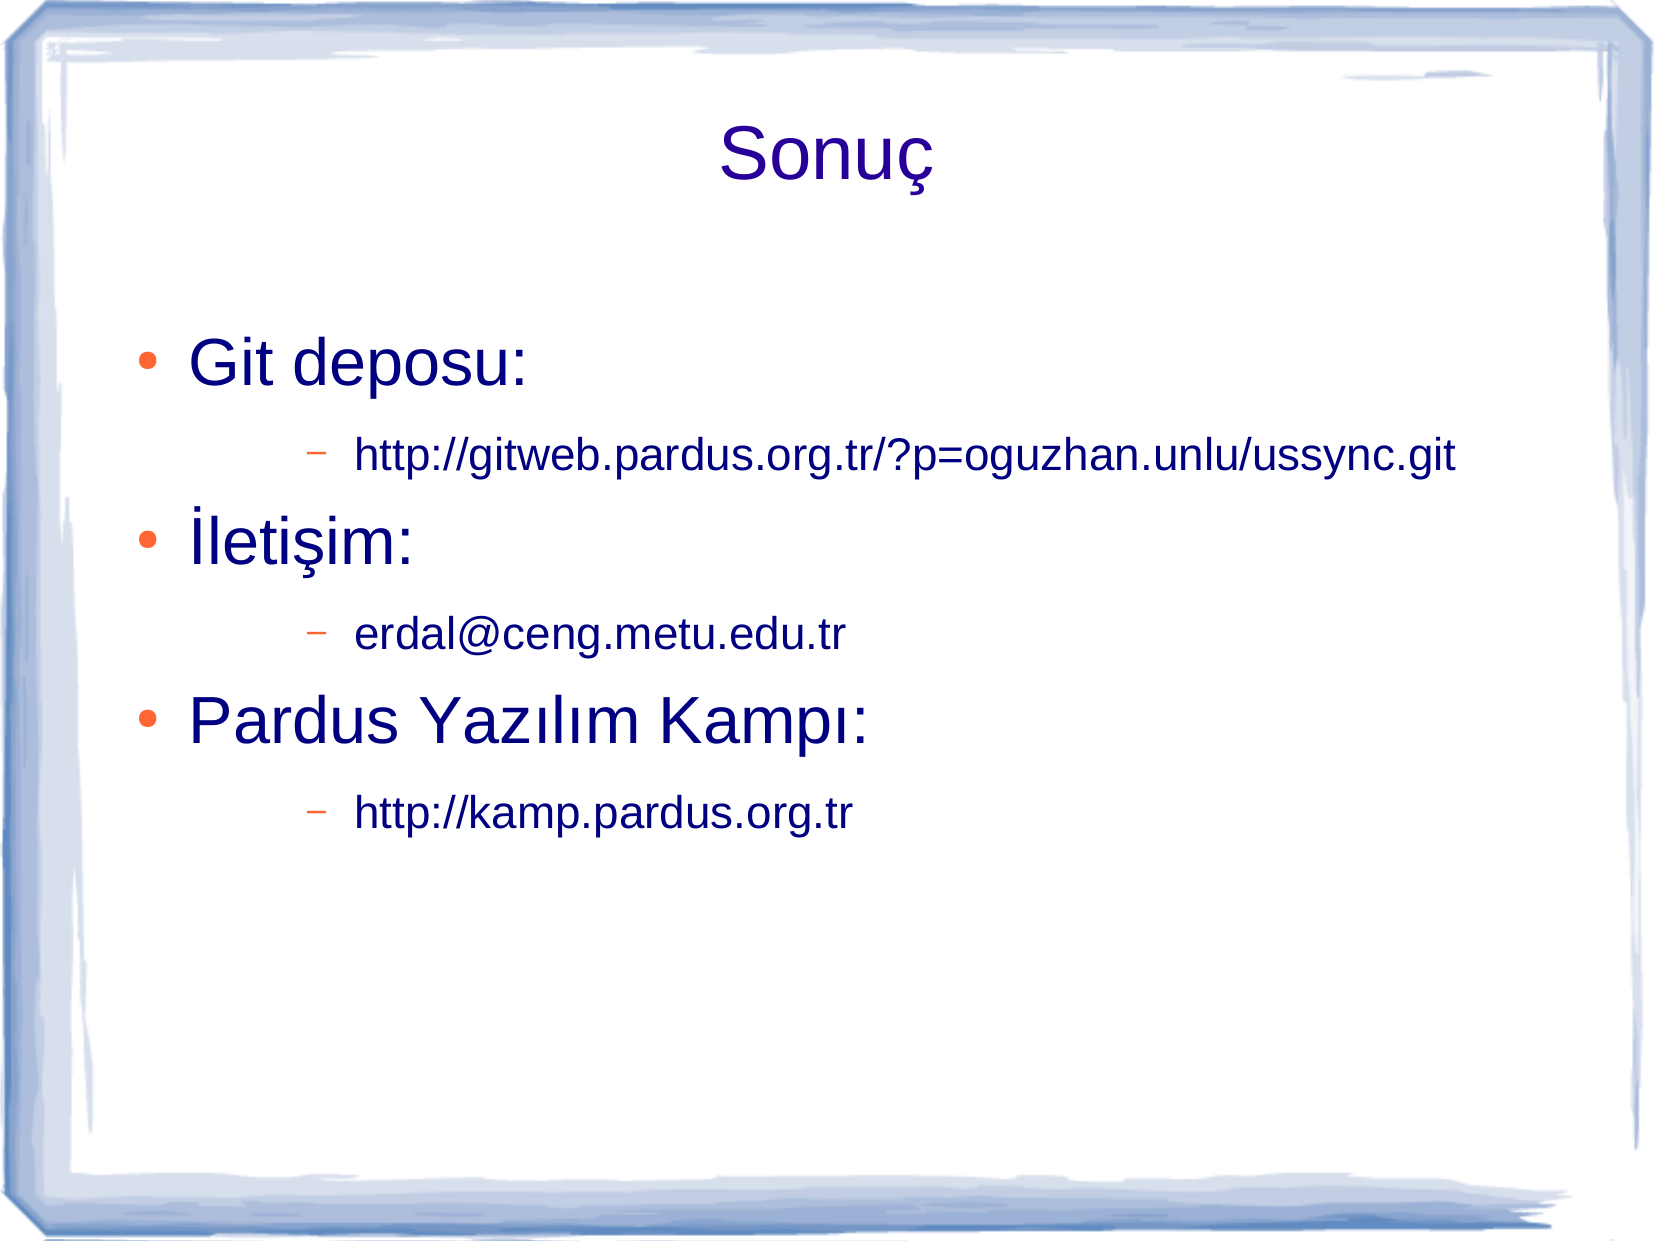

# Sonuç
Git deposu:
http://gitweb.pardus.org.tr/?p=oguzhan.unlu/ussync.git
İletişim:
erdal@ceng.metu.edu.tr
Pardus Yazılım Kampı:
http://kamp.pardus.org.tr